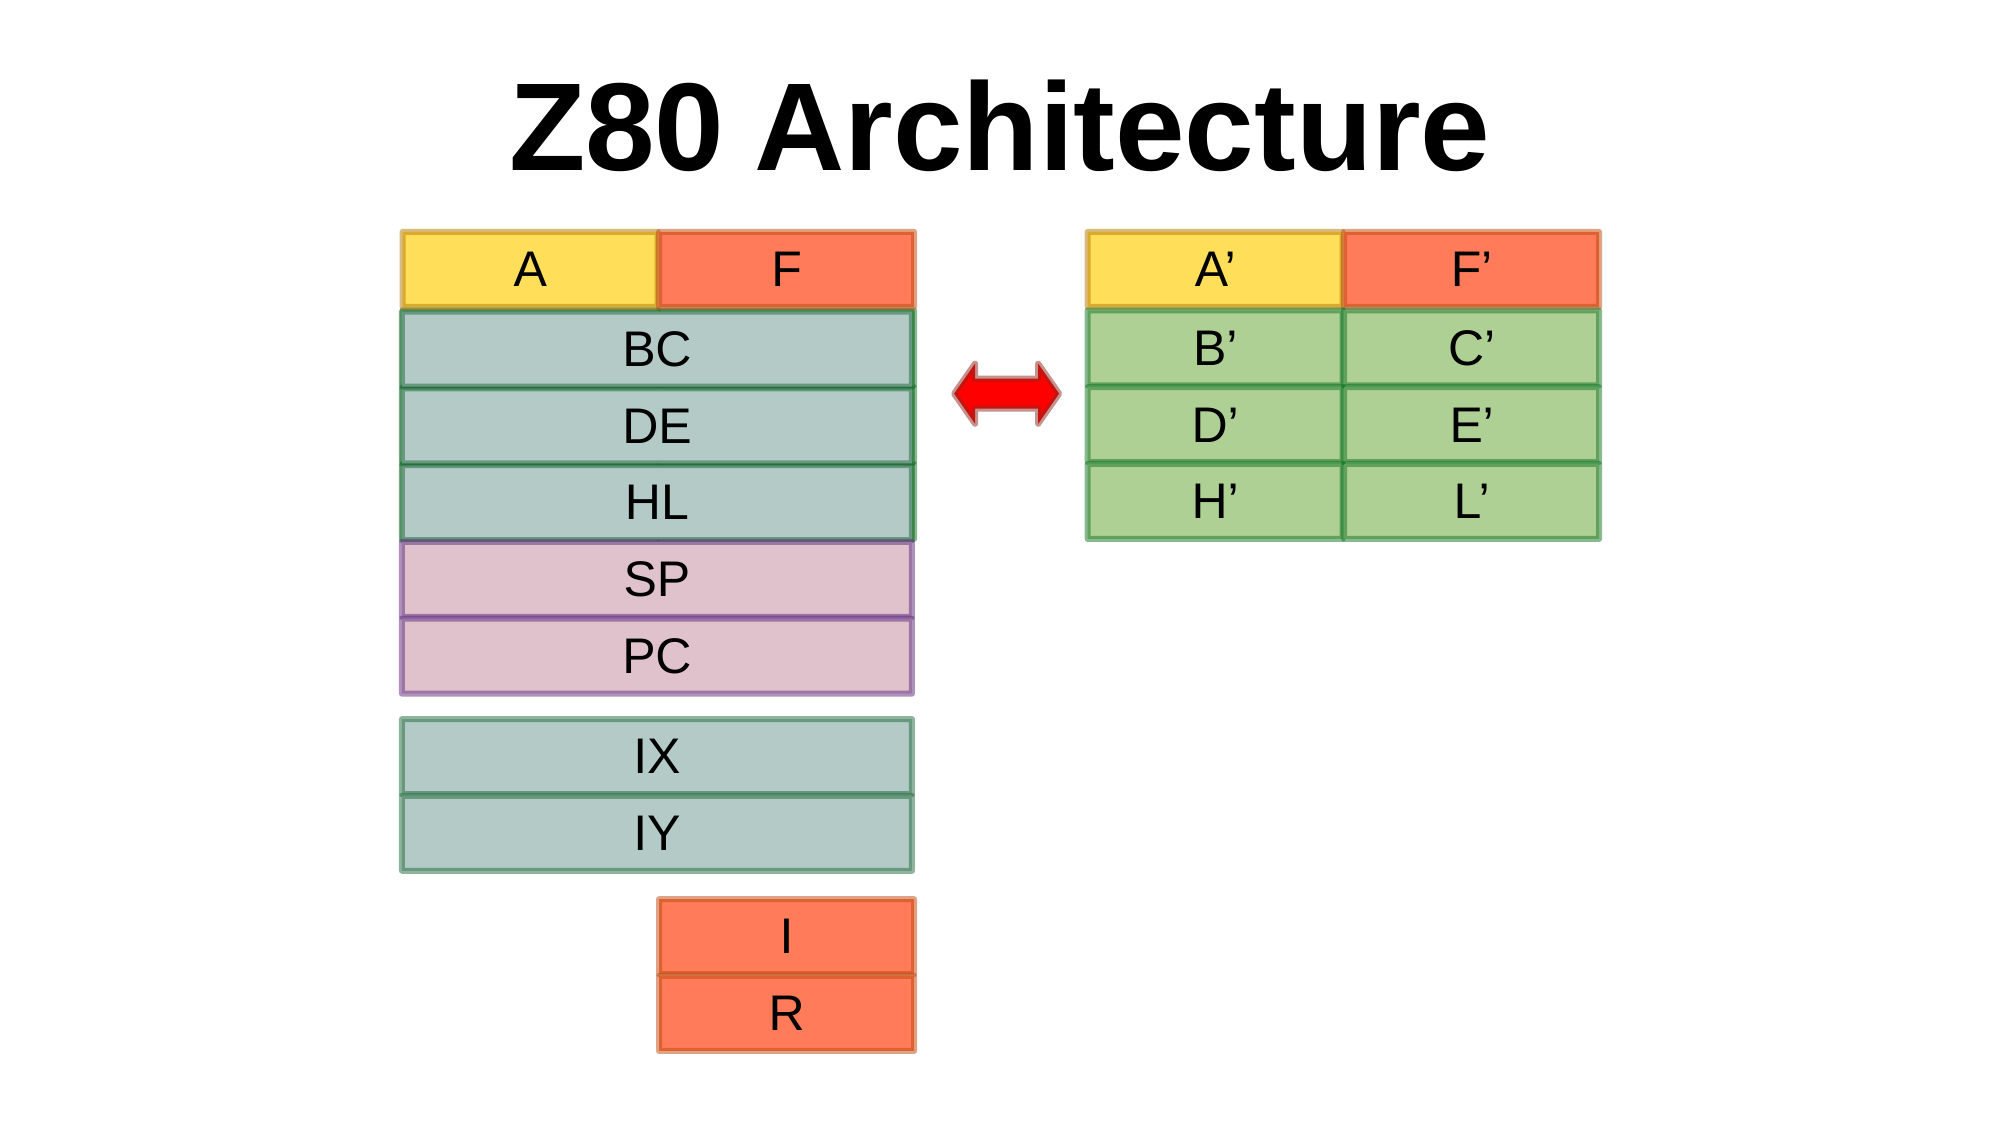

# Z80 Architecture
A
F
A’
F’
B
C
B’
C’
BC
D
E
D’
E’
DE
H
L
H’
L’
HL
SP
PC
IX
IY
I
R